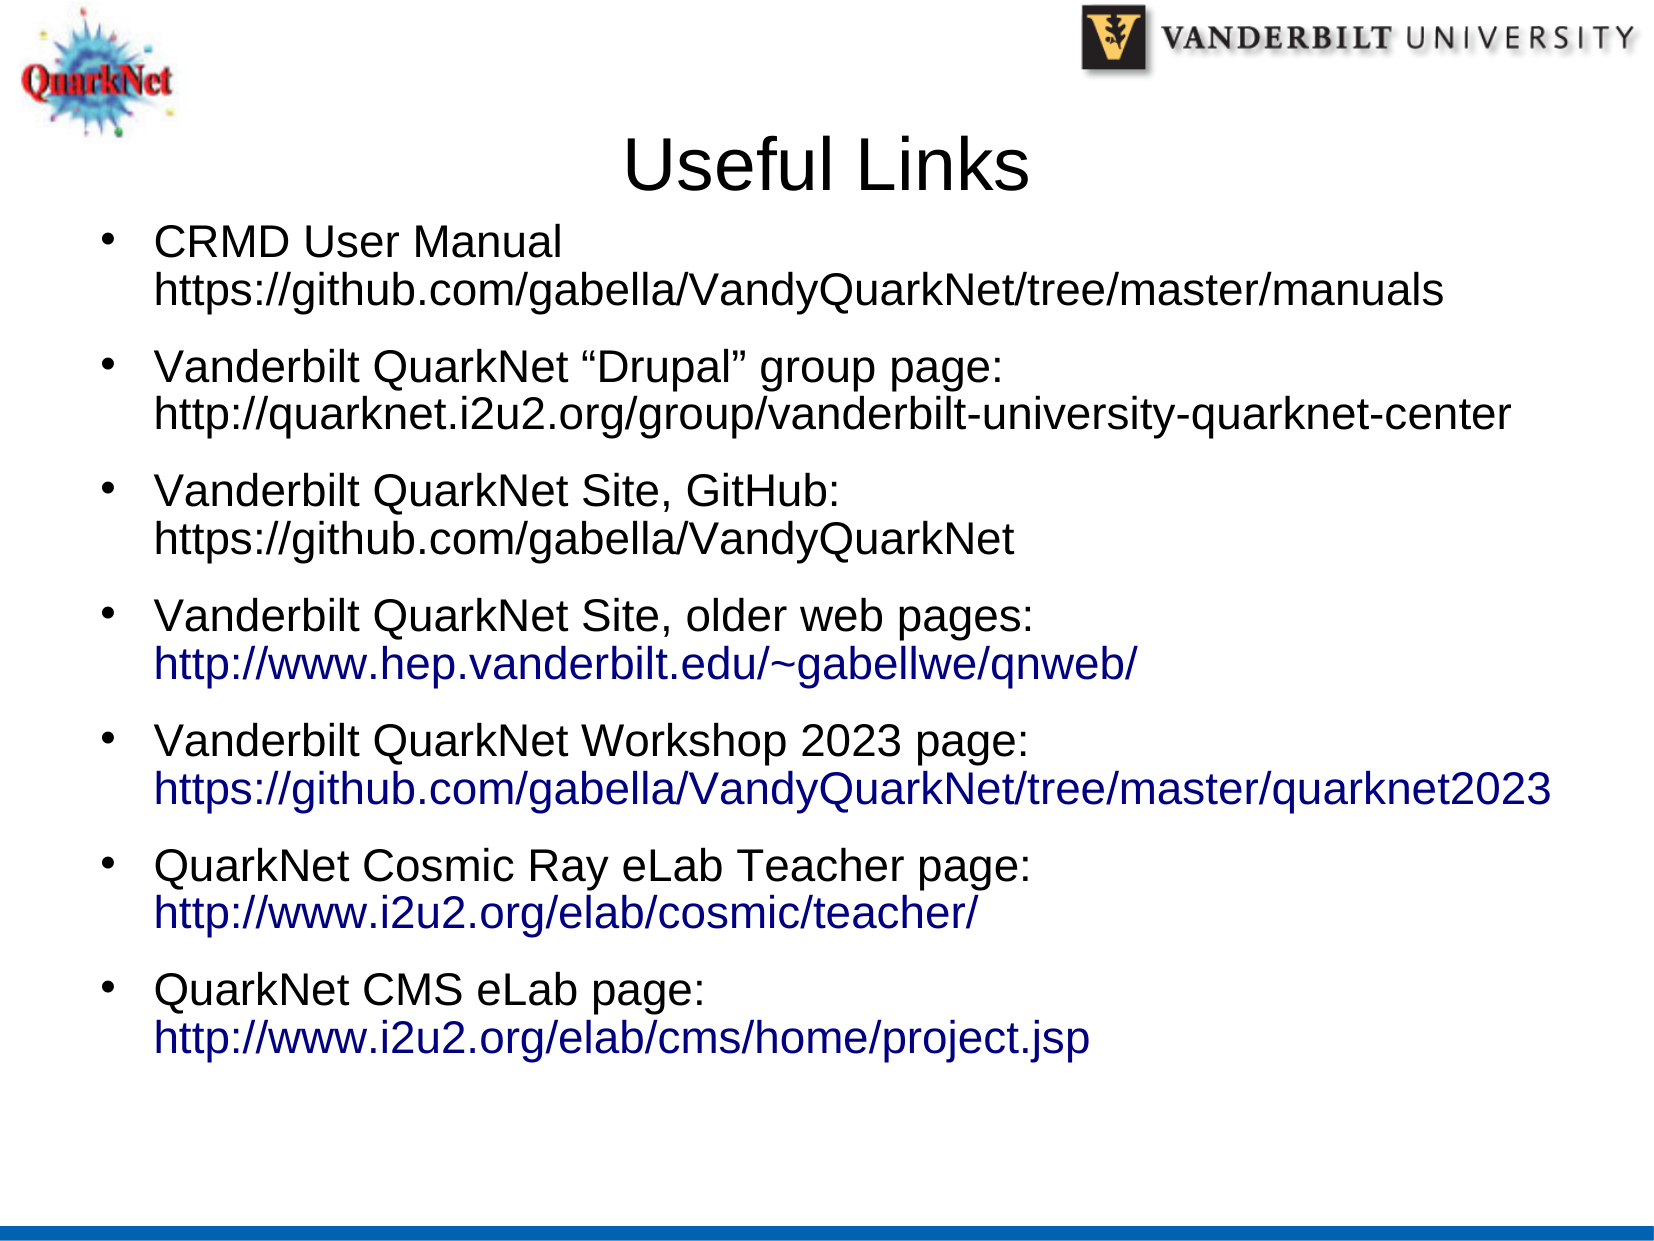

# Useful Links
CRMD User Manual
https://github.com/gabella/VandyQuarkNet/tree/master/manuals
Vanderbilt QuarkNet “Drupal” group page: http://quarknet.i2u2.org/group/vanderbilt-university-quarknet-center
Vanderbilt QuarkNet Site, GitHub: https://github.com/gabella/VandyQuarkNet
Vanderbilt QuarkNet Site, older web pages: http://www.hep.vanderbilt.edu/~gabellwe/qnweb/
Vanderbilt QuarkNet Workshop 2023 page:
https://github.com/gabella/VandyQuarkNet/tree/master/quarknet2023
QuarkNet Cosmic Ray eLab Teacher page: http://www.i2u2.org/elab/cosmic/teacher/
QuarkNet CMS eLab page: http://www.i2u2.org/elab/cms/home/project.jsp